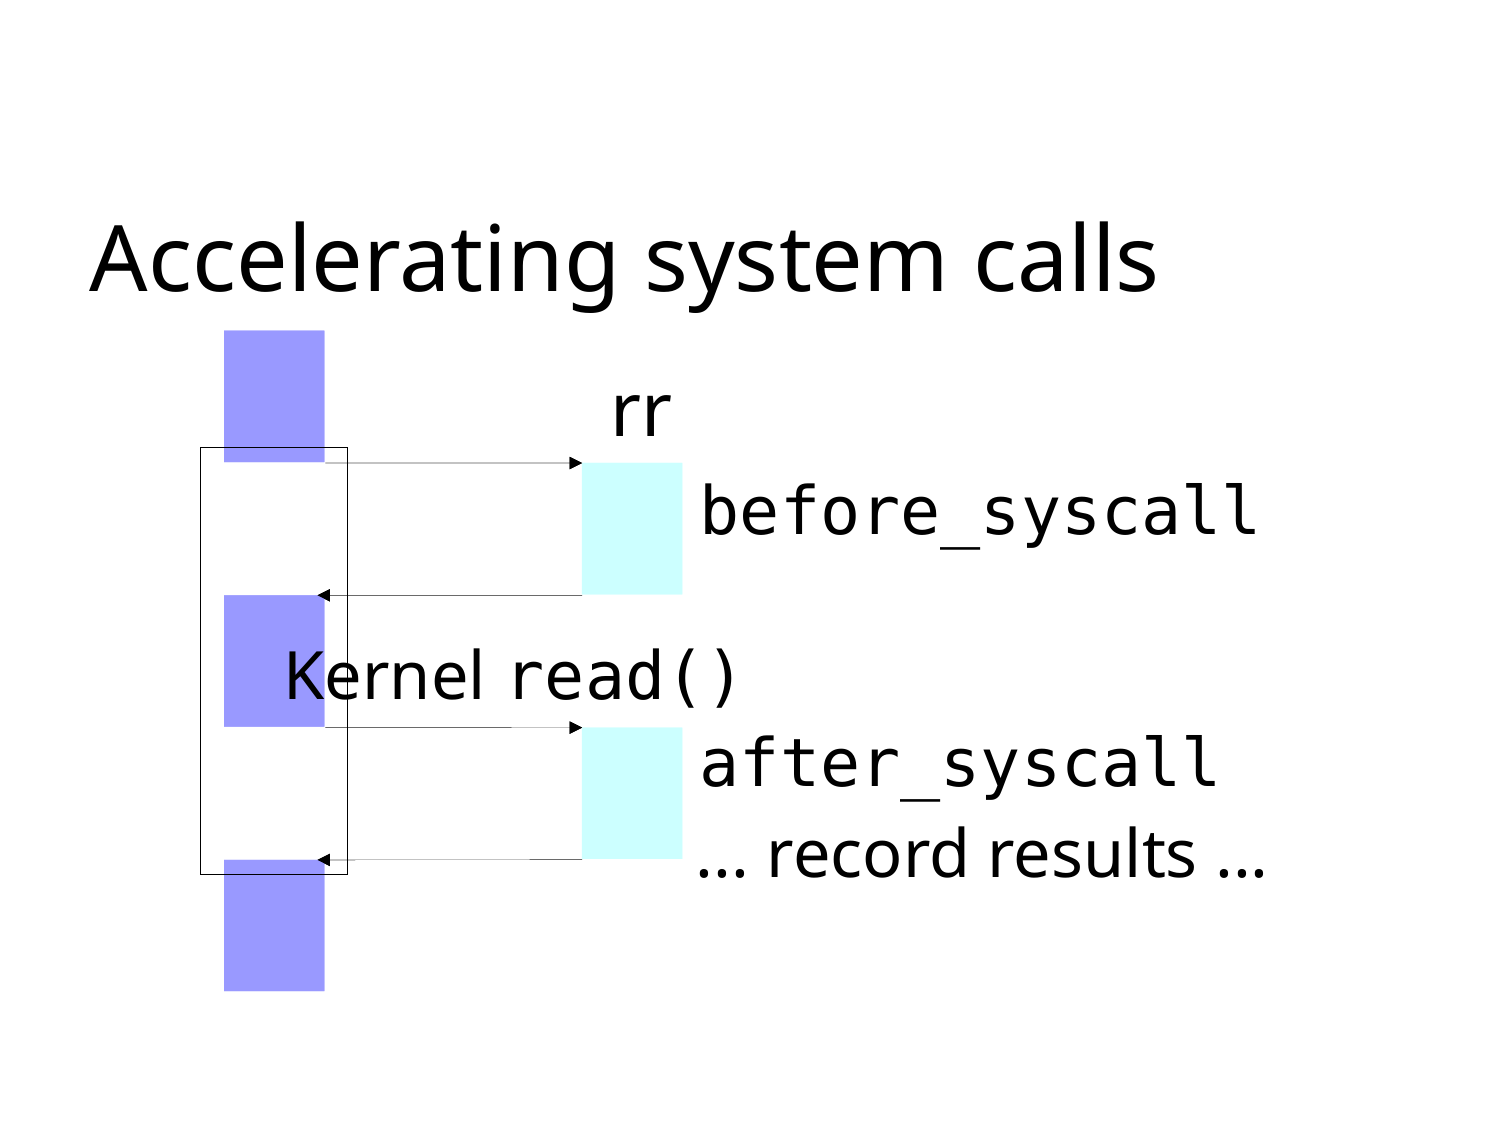

Accelerating system calls
rr
before_syscall
Kernel read()
after_syscall
... record results ...